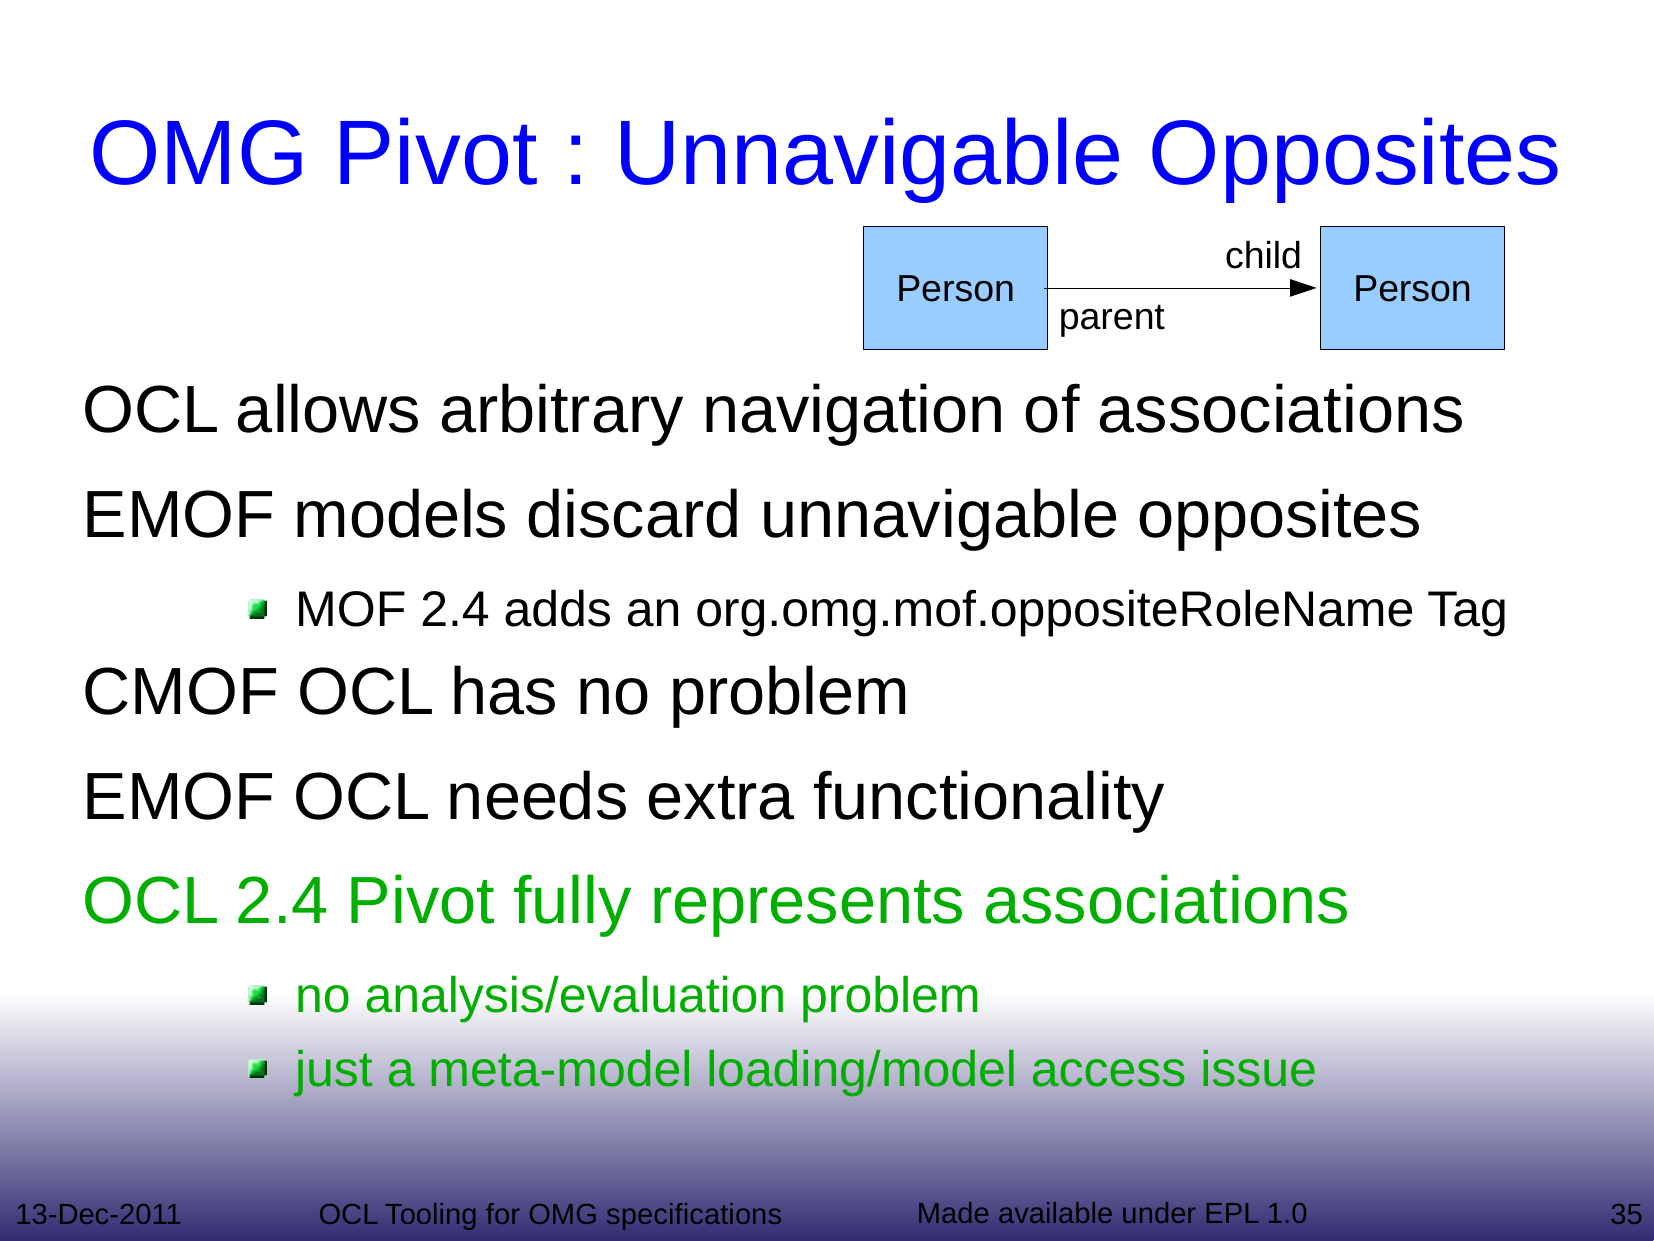

# OMG Pivot : Unnavigable Opposites
Person
Person
child
parent
OCL allows arbitrary navigation of associations
EMOF models discard unnavigable opposites
MOF 2.4 adds an org.omg.mof.oppositeRoleName Tag
CMOF OCL has no problem
EMOF OCL needs extra functionality
OCL 2.4 Pivot fully represents associations
no analysis/evaluation problem
just a meta-model loading/model access issue
13-Dec-2011
OCL Tooling for OMG specifications
35